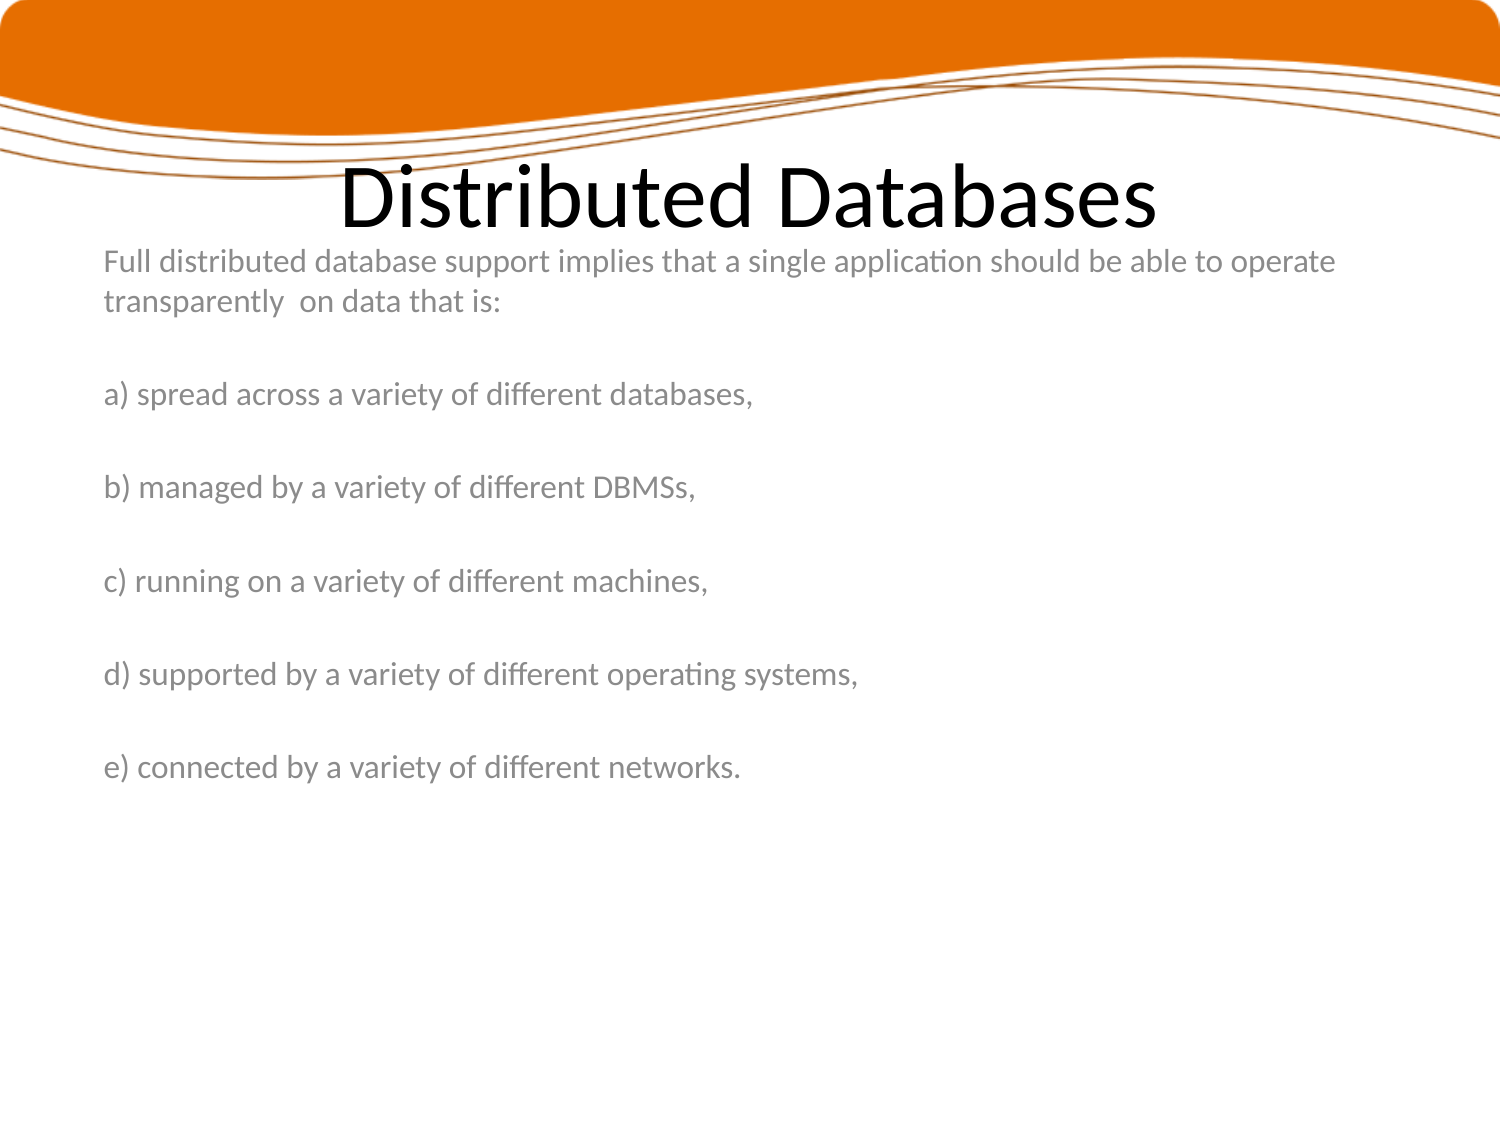

Distributed Databases
# Full distributed database support implies that a single application should be able to operate transparently on data that is:
a) spread across a variety of different databases,
b) managed by a variety of different DBMSs,
c) running on a variety of different machines,
d) supported by a variety of different operating systems,
e) connected by a variety of different networks.